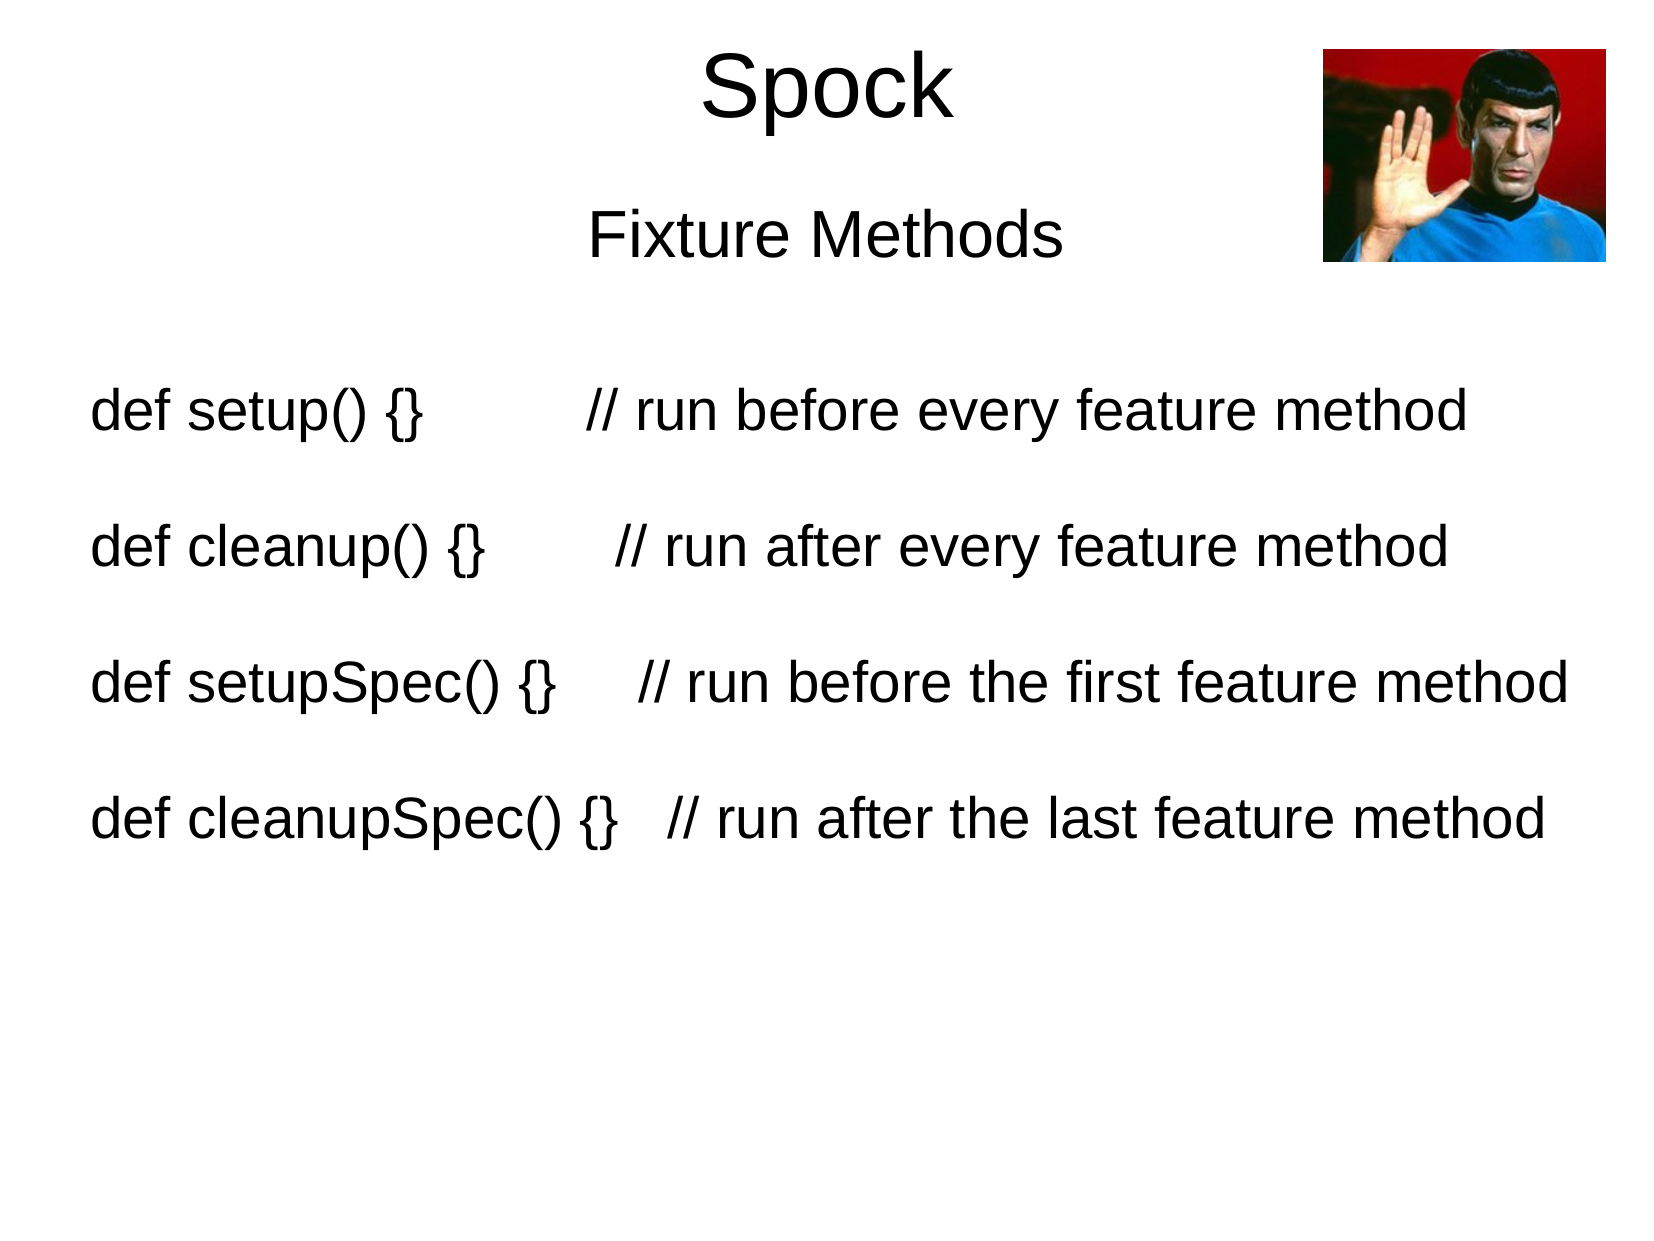

# Spock Fixture Methods
def setup() {} // run before every feature method
def cleanup() {} // run after every feature method
def setupSpec() {} // run before the first feature method
def cleanupSpec() {} // run after the last feature method